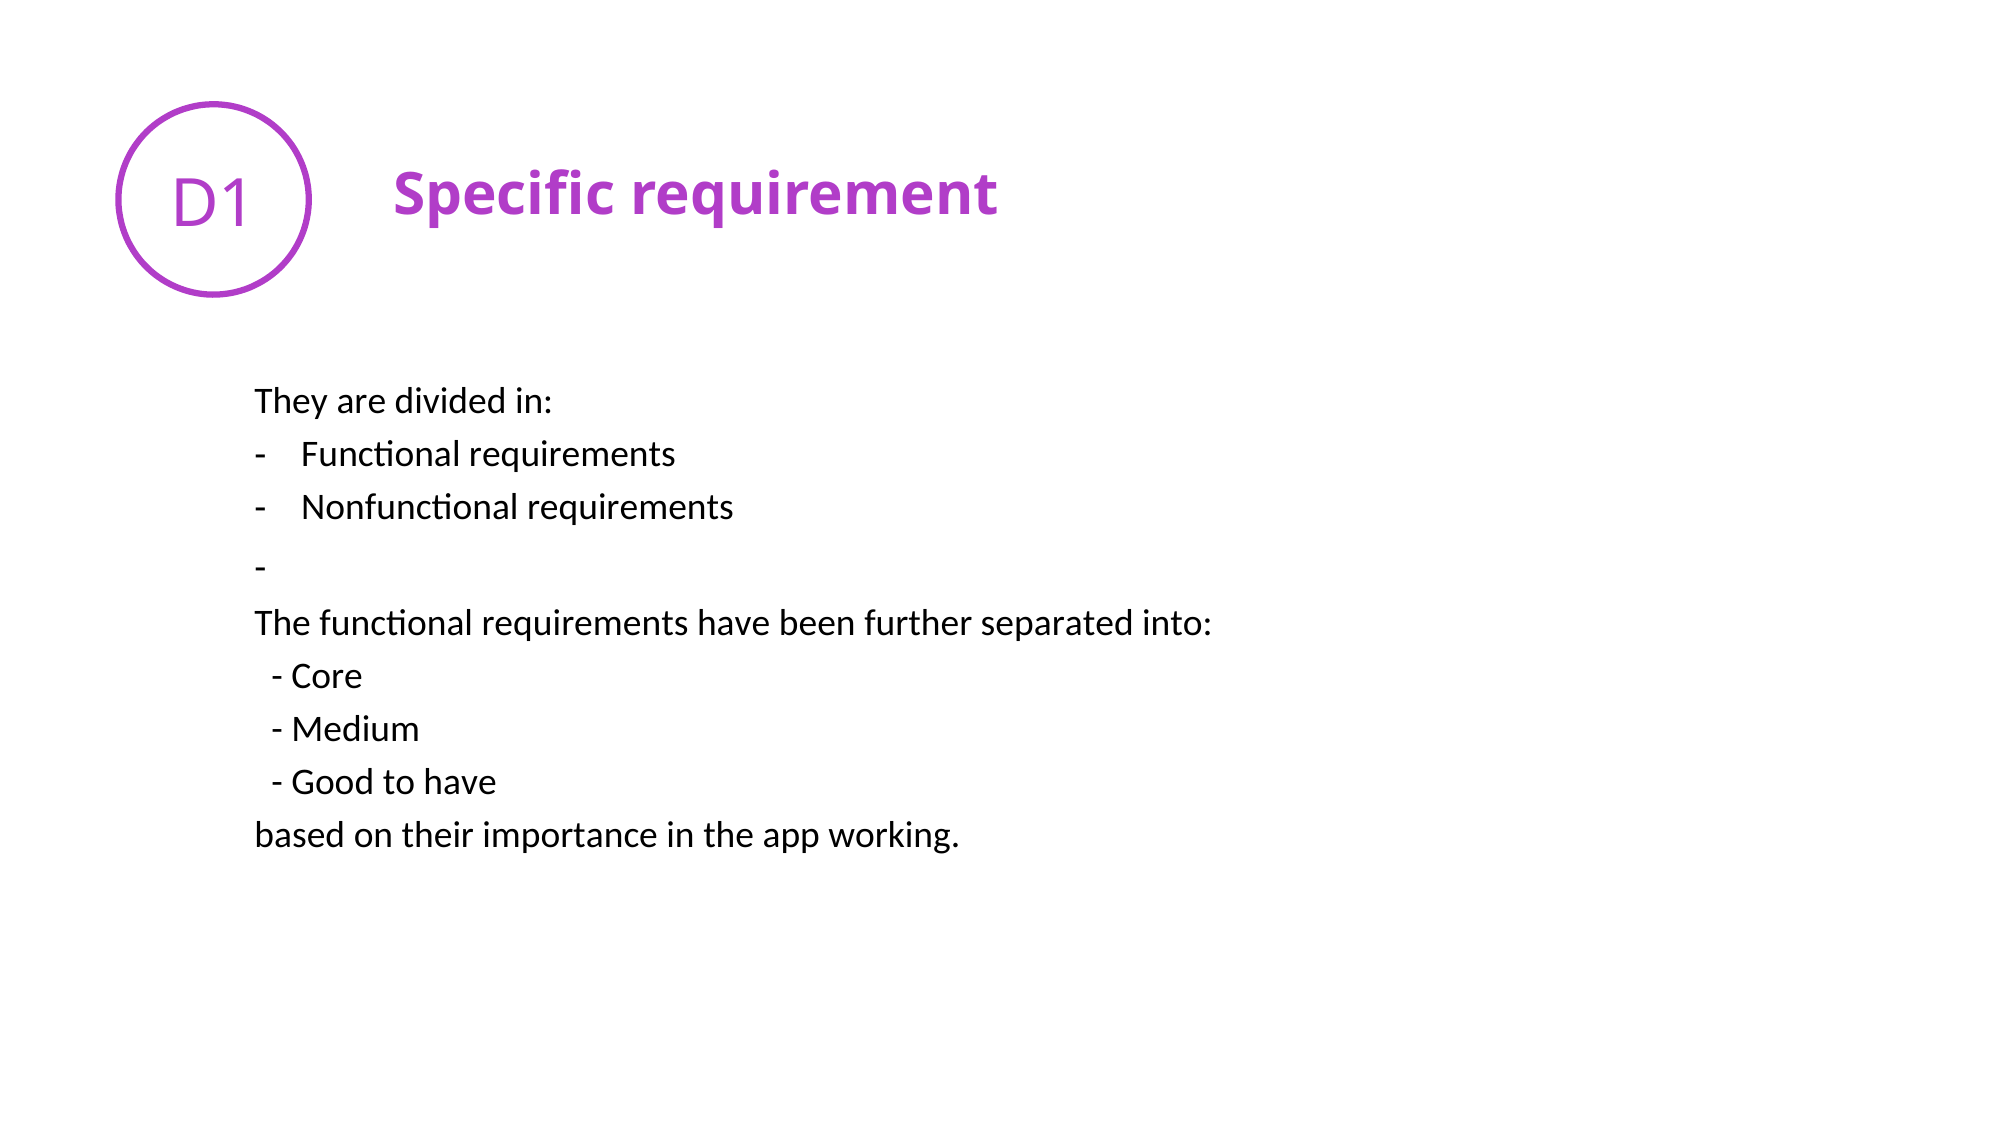

D1
# Specific requirement
They are divided in:
Functional requirements
Nonfunctional requirements
The functional requirements have been further separated into:
 - Core
 - Medium
 - Good to have
based on their importance in the app working.